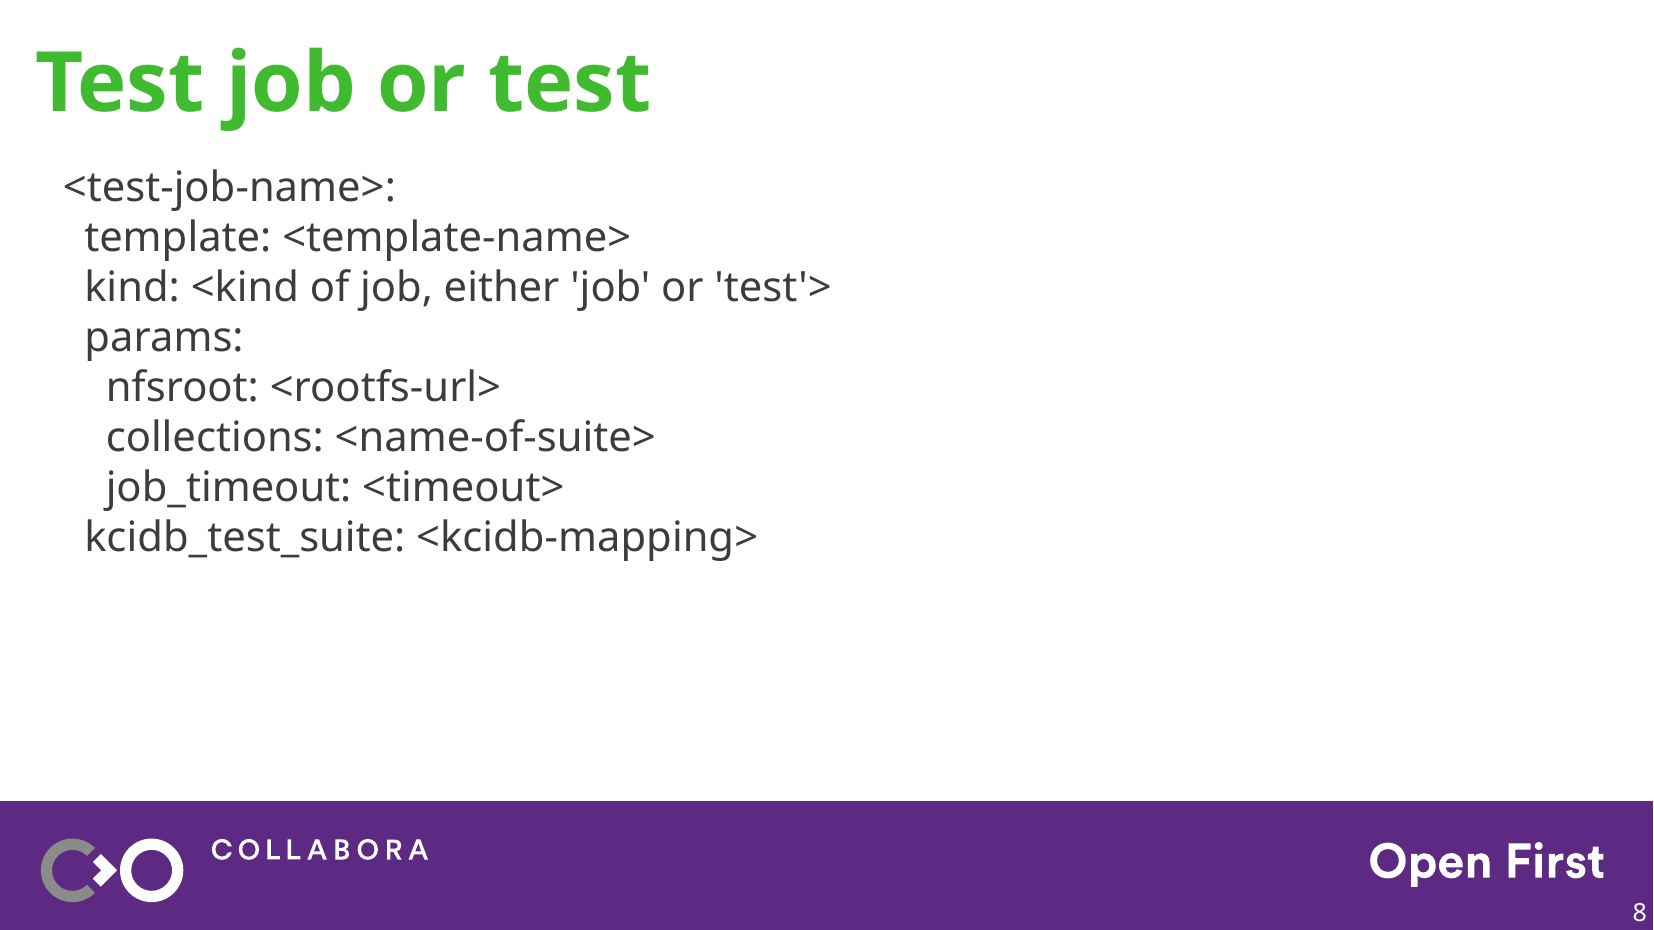

# Test job or test
 <test-job-name>:
 template: <template-name>
 kind: <kind of job, either 'job' or 'test'>
 params:
 nfsroot: <rootfs-url>
 collections: <name-of-suite>
 job_timeout: <timeout>
 kcidb_test_suite: <kcidb-mapping>